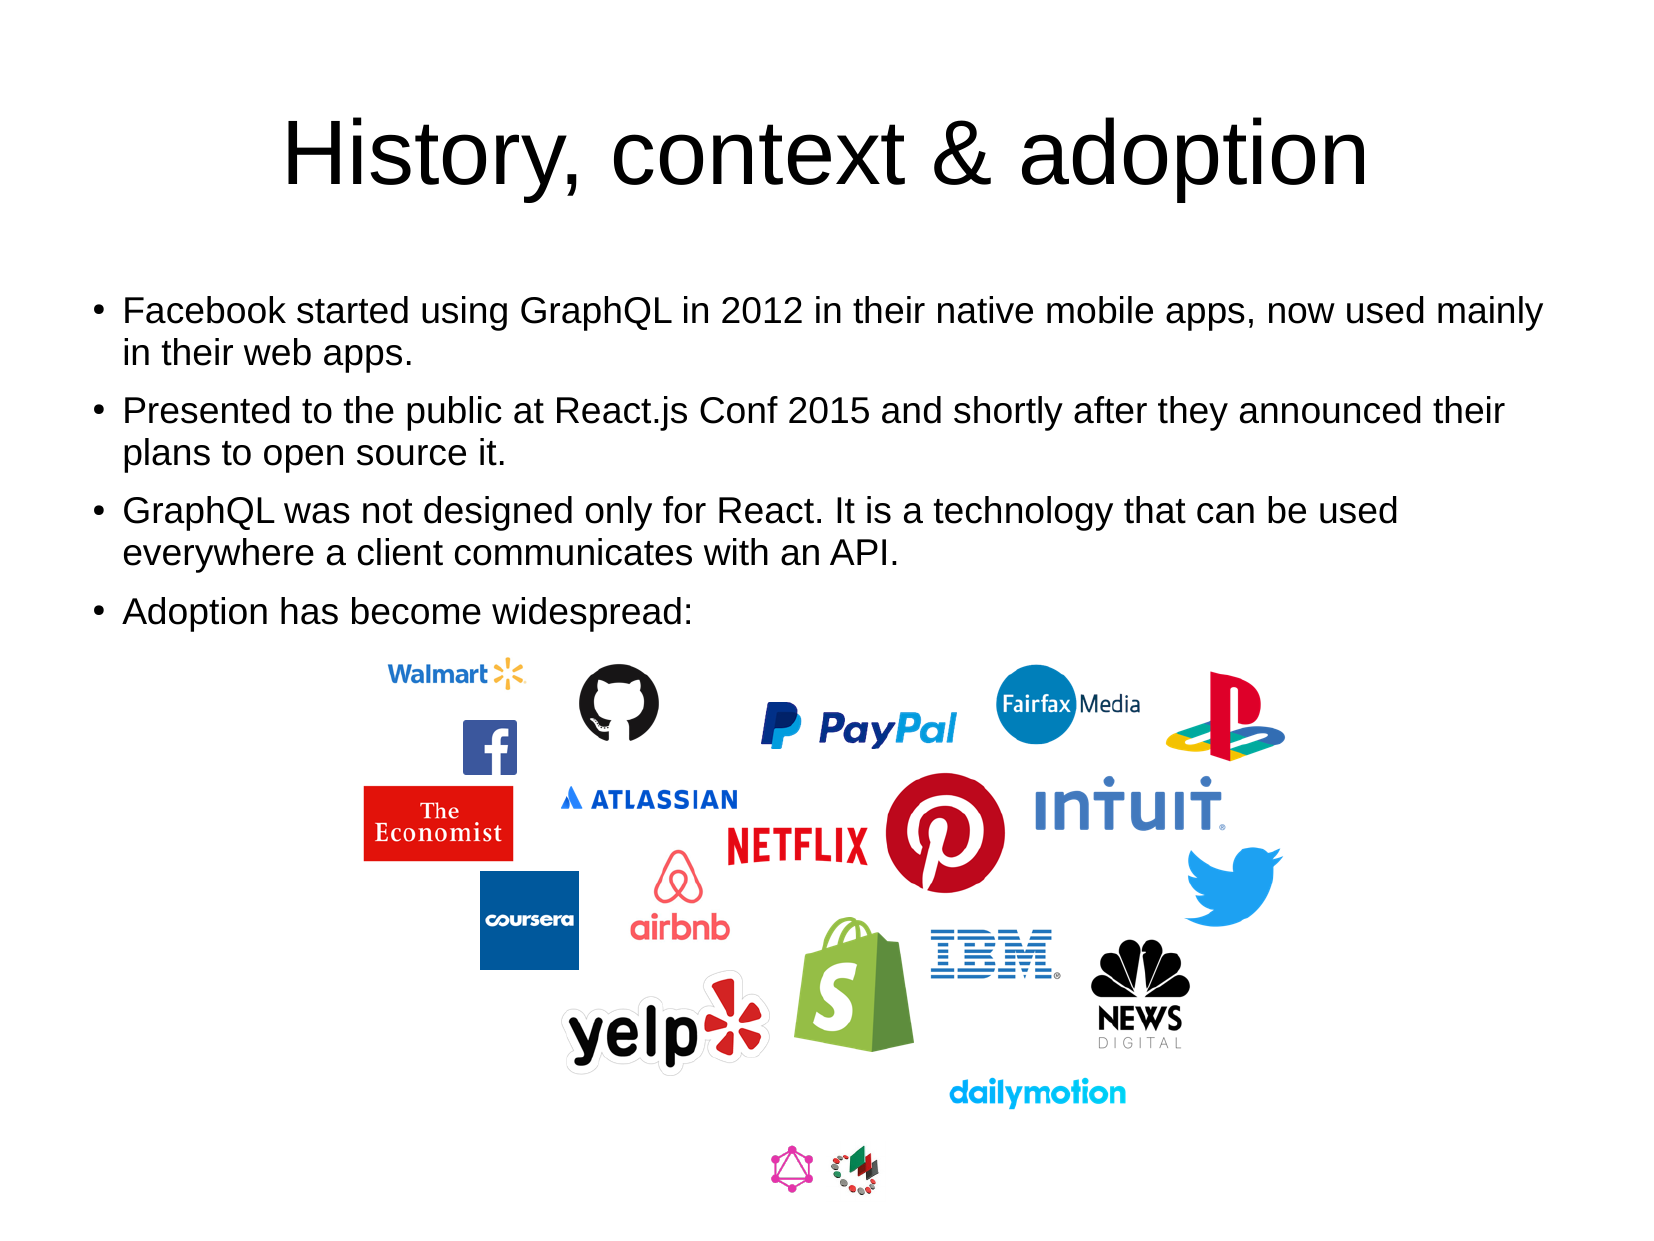

# History, context & adoption
Facebook started using GraphQL in 2012 in their native mobile apps, now used mainly in their web apps.
Presented to the public at React.js Conf 2015 and shortly after they announced their plans to open source it.
GraphQL was not designed only for React. It is a technology that can be used everywhere a client communicates with an API.
Adoption has become widespread: